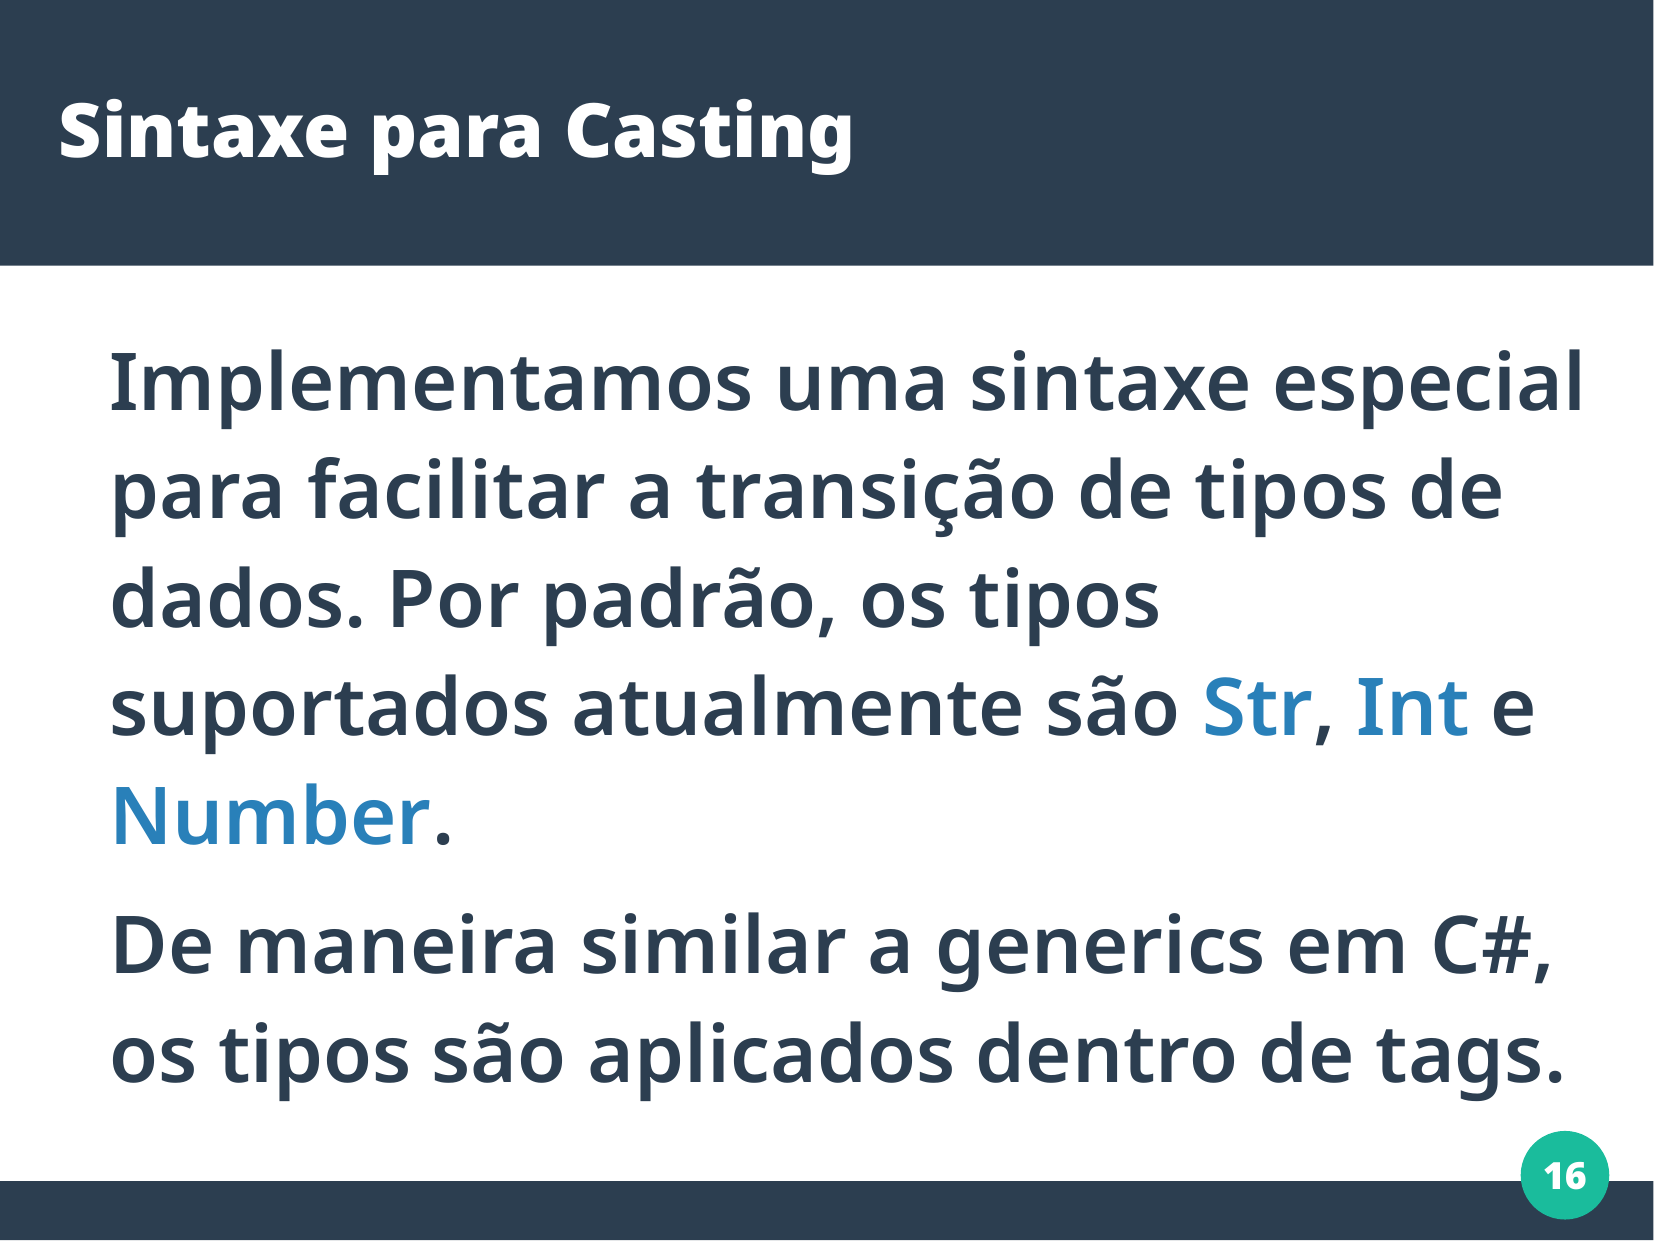

# Sintaxe para Casting
Implementamos uma sintaxe especial para facilitar a transição de tipos de dados. Por padrão, os tipos suportados atualmente são Str, Int e Number.
De maneira similar a generics em C#, os tipos são aplicados dentro de tags.
16